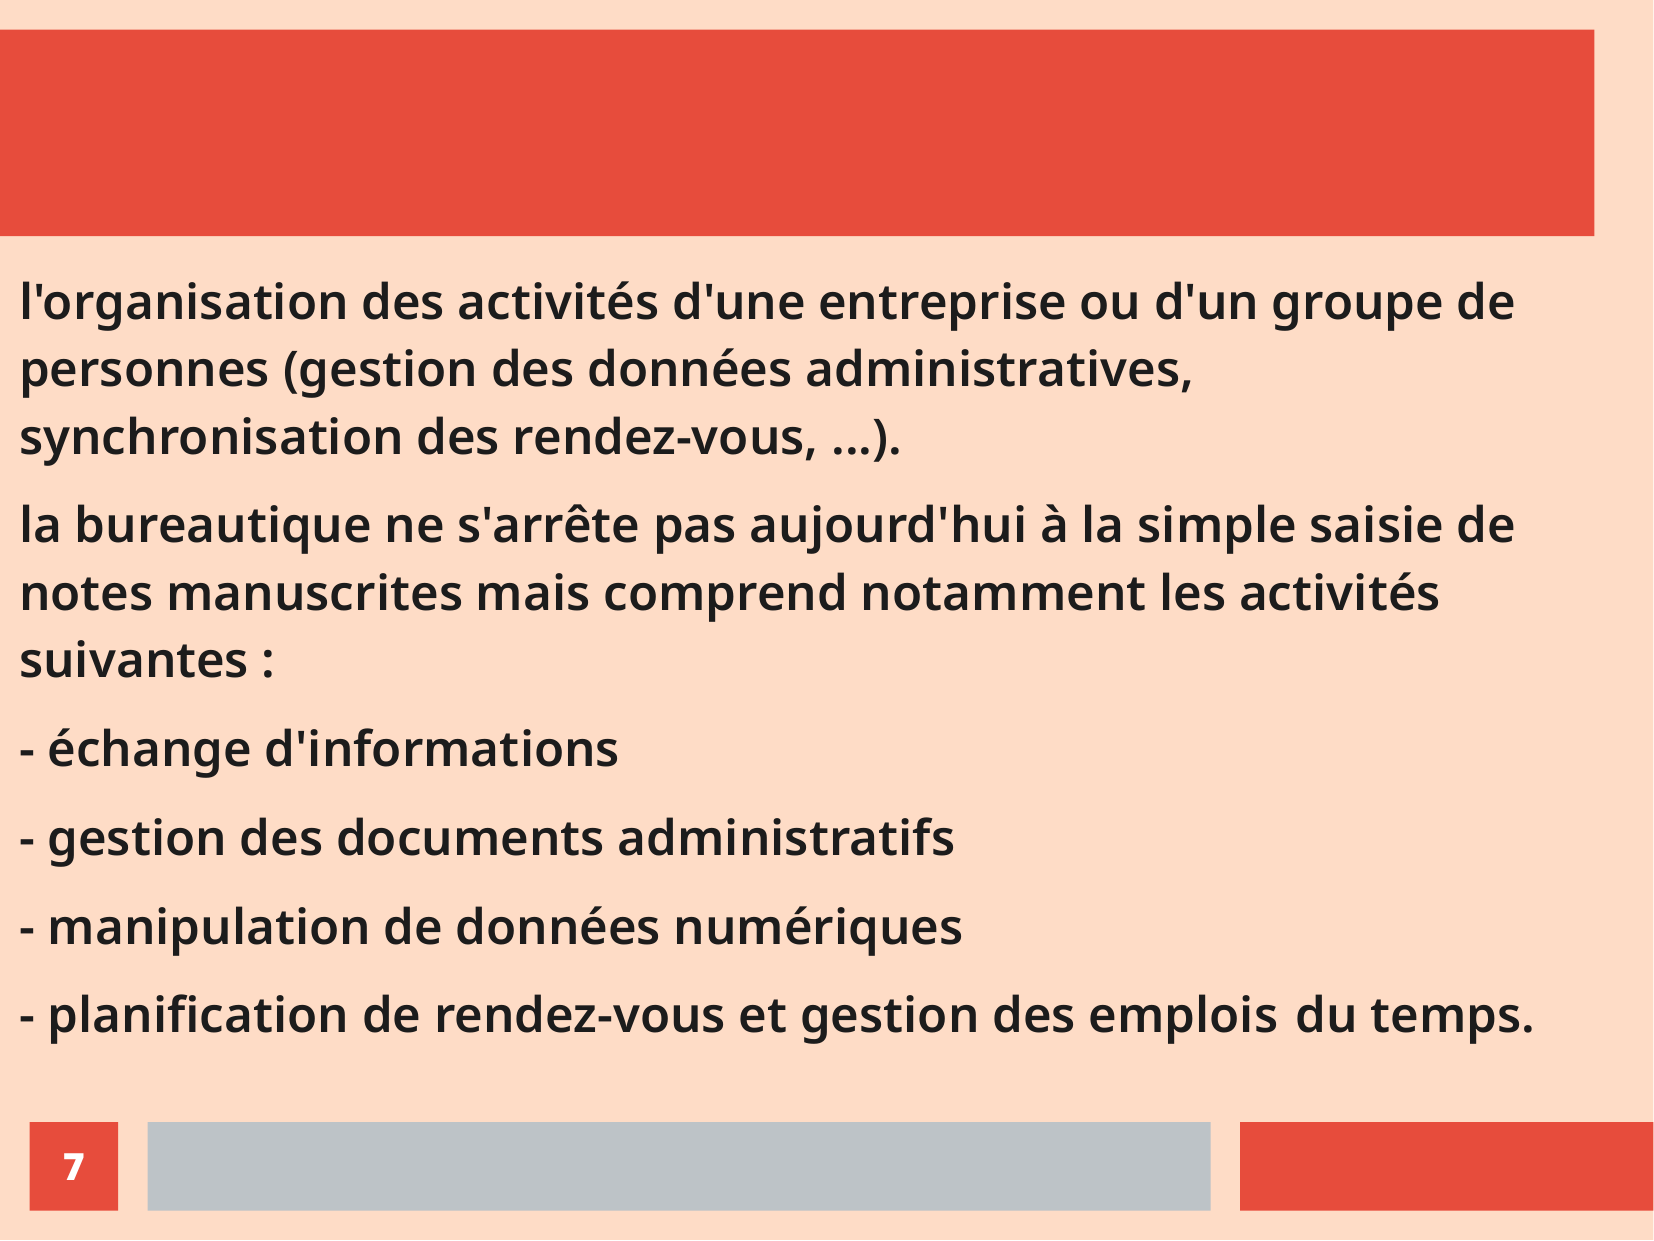

# l'organisation des activités d'une entreprise ou d'un groupe de personnes (gestion des données administratives, synchronisation des rendez-vous, ...).
la bureautique ne s'arrête pas aujourd'hui à la simple saisie de notes manuscrites mais comprend notamment les activités suivantes :
- échange d'informations
- gestion des documents administratifs
- manipulation de données numériques
- planification de rendez-vous et gestion des emplois 	du temps.
7